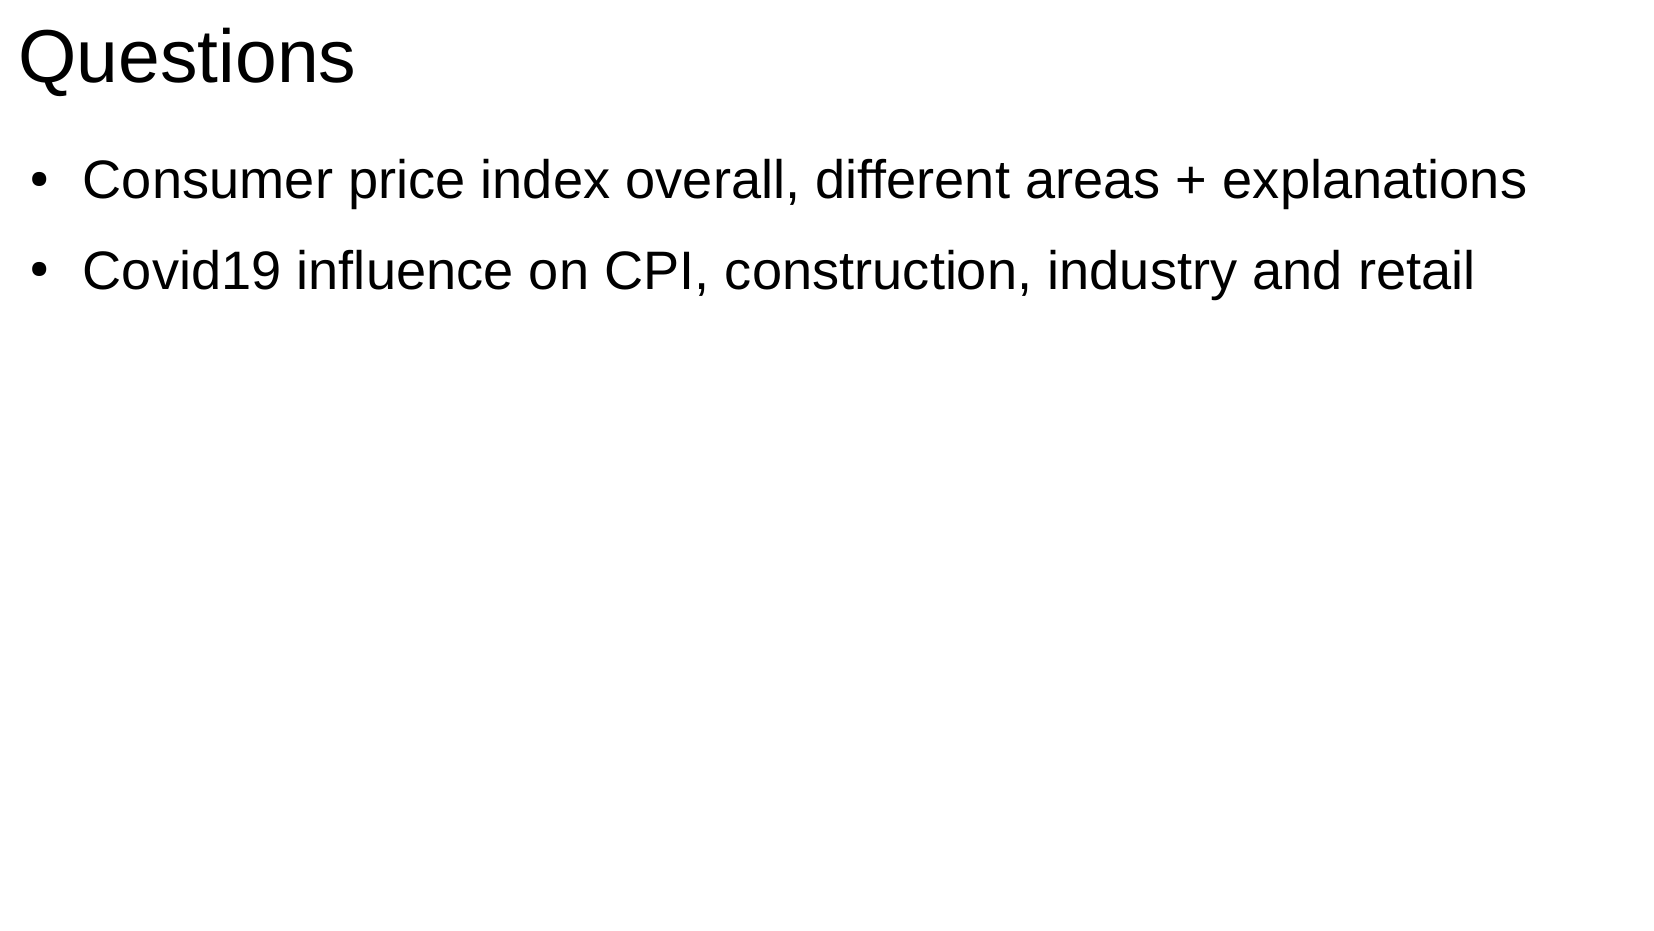

# Questions
Consumer price index overall, different areas + explanations
Covid19 influence on CPI, construction, industry and retail